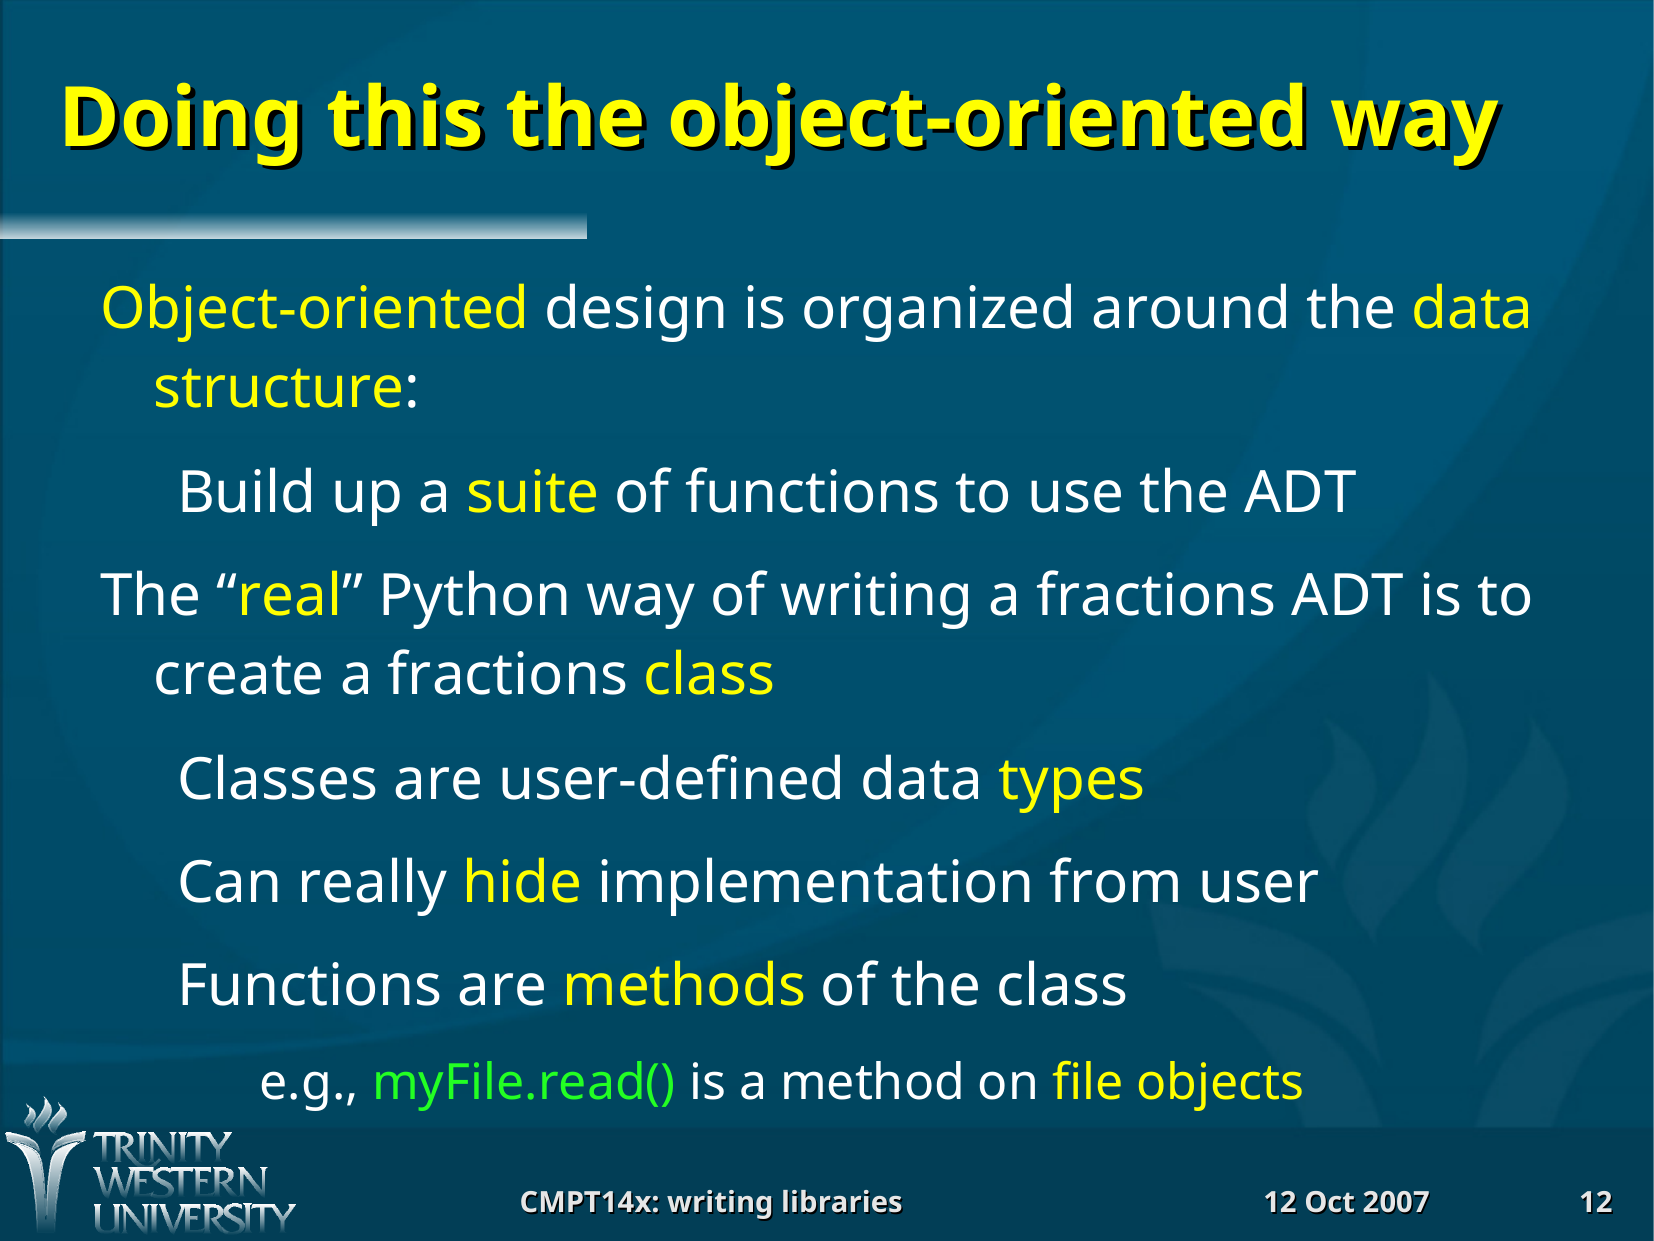

# Doing this the object-oriented way
Object-oriented design is organized around the data structure:
Build up a suite of functions to use the ADT
The “real” Python way of writing a fractions ADT is to create a fractions class
Classes are user-defined data types
Can really hide implementation from user
Functions are methods of the class
e.g., myFile.read() is a method on file objects
CMPT14x: writing libraries
12 Oct 2007
12